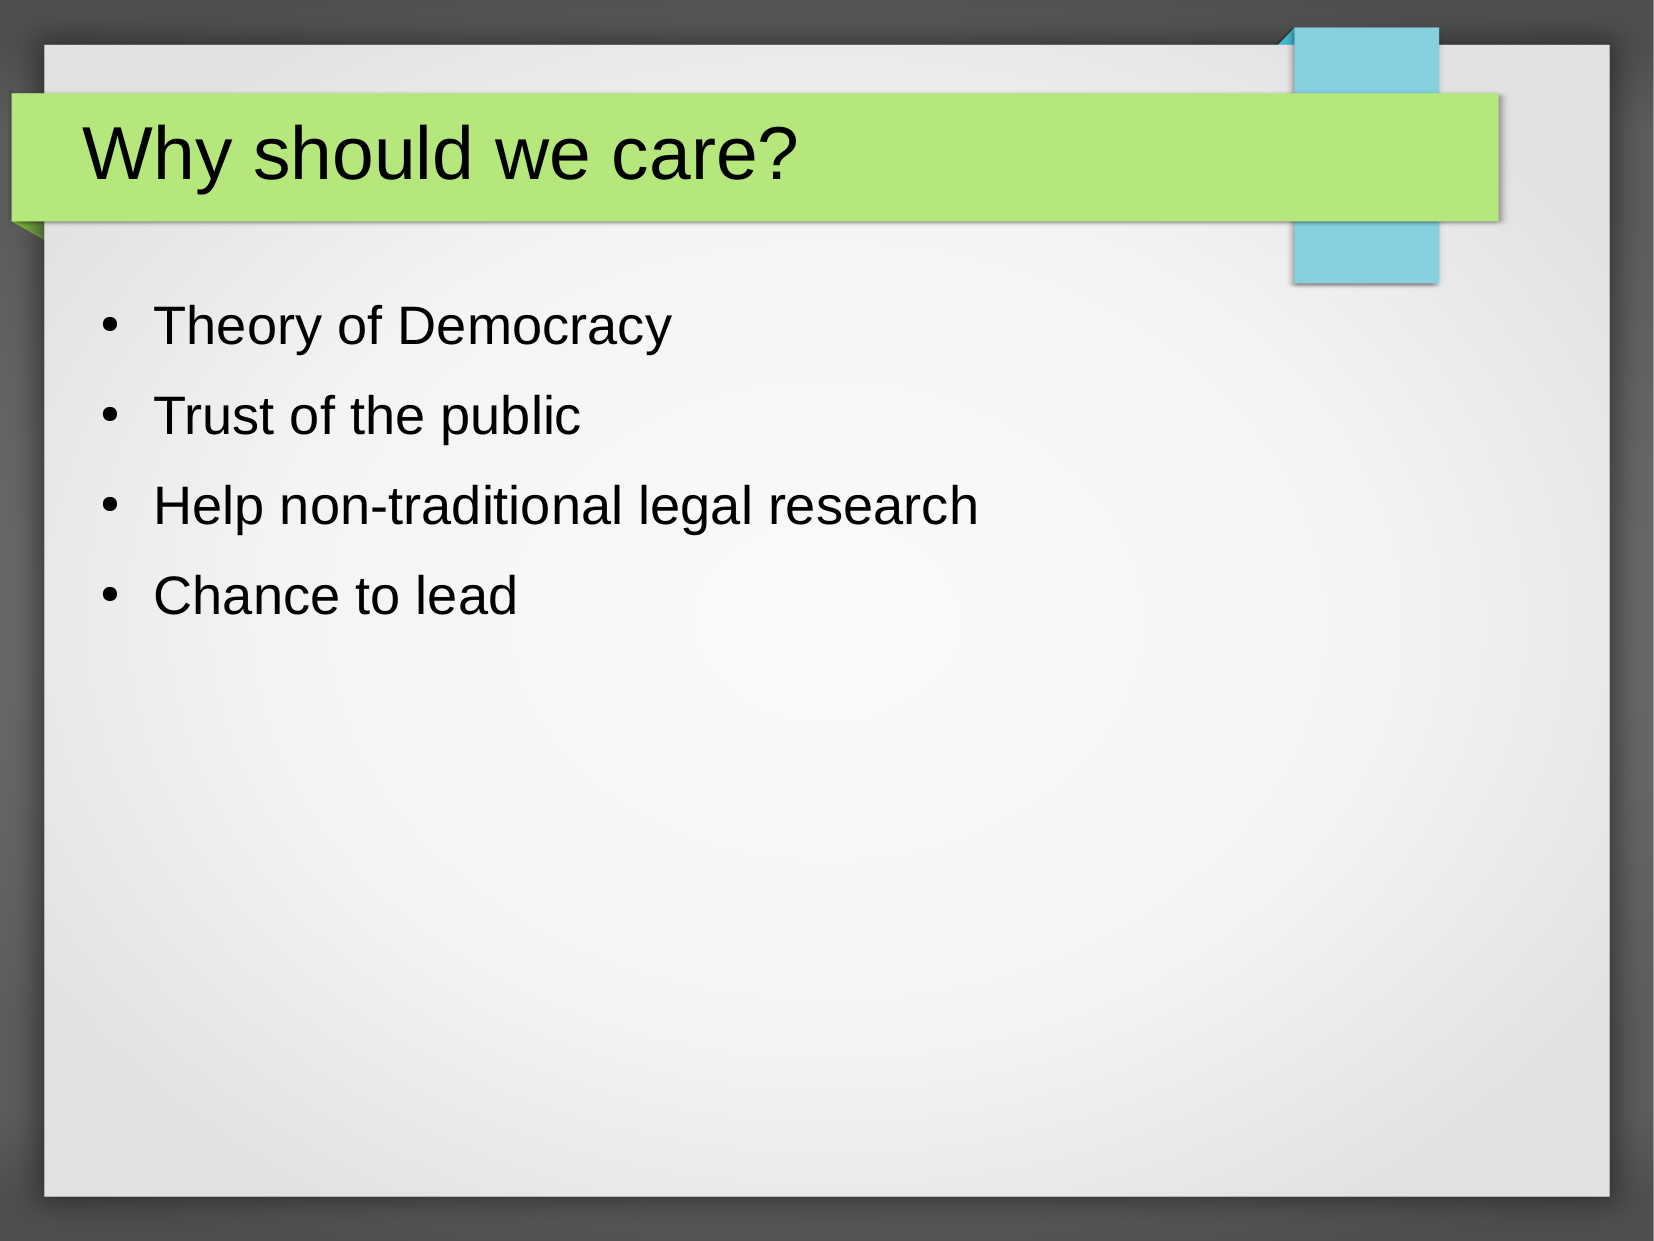

# Why should we care?
Theory of Democracy
Trust of the public
Help non-traditional legal research
Chance to lead